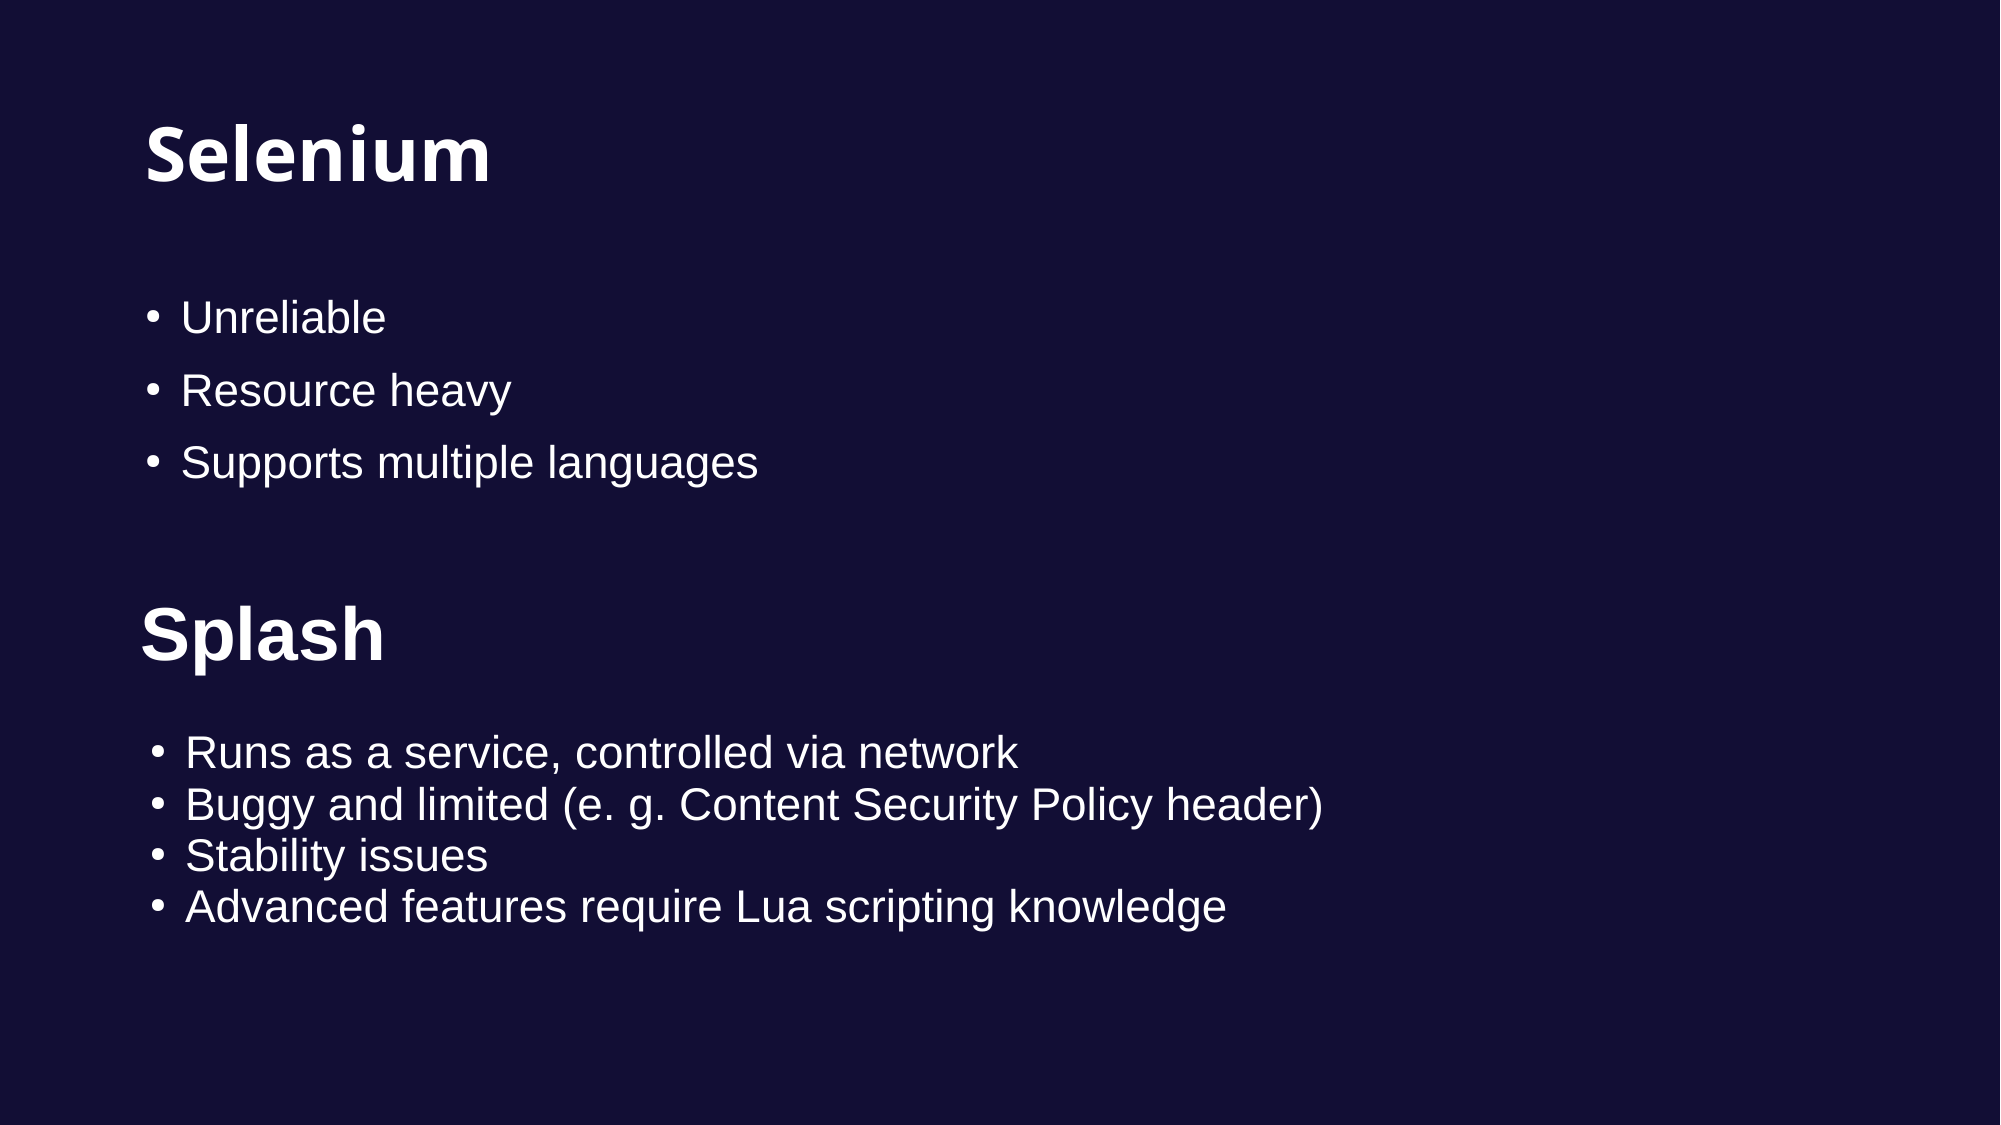

Selenium
Unreliable
Resource heavy
Supports multiple languages
 Splash
Runs as a service, controlled via network
Buggy and limited (e. g. Content Security Policy header)
Stability issues
Advanced features require Lua scripting knowledge